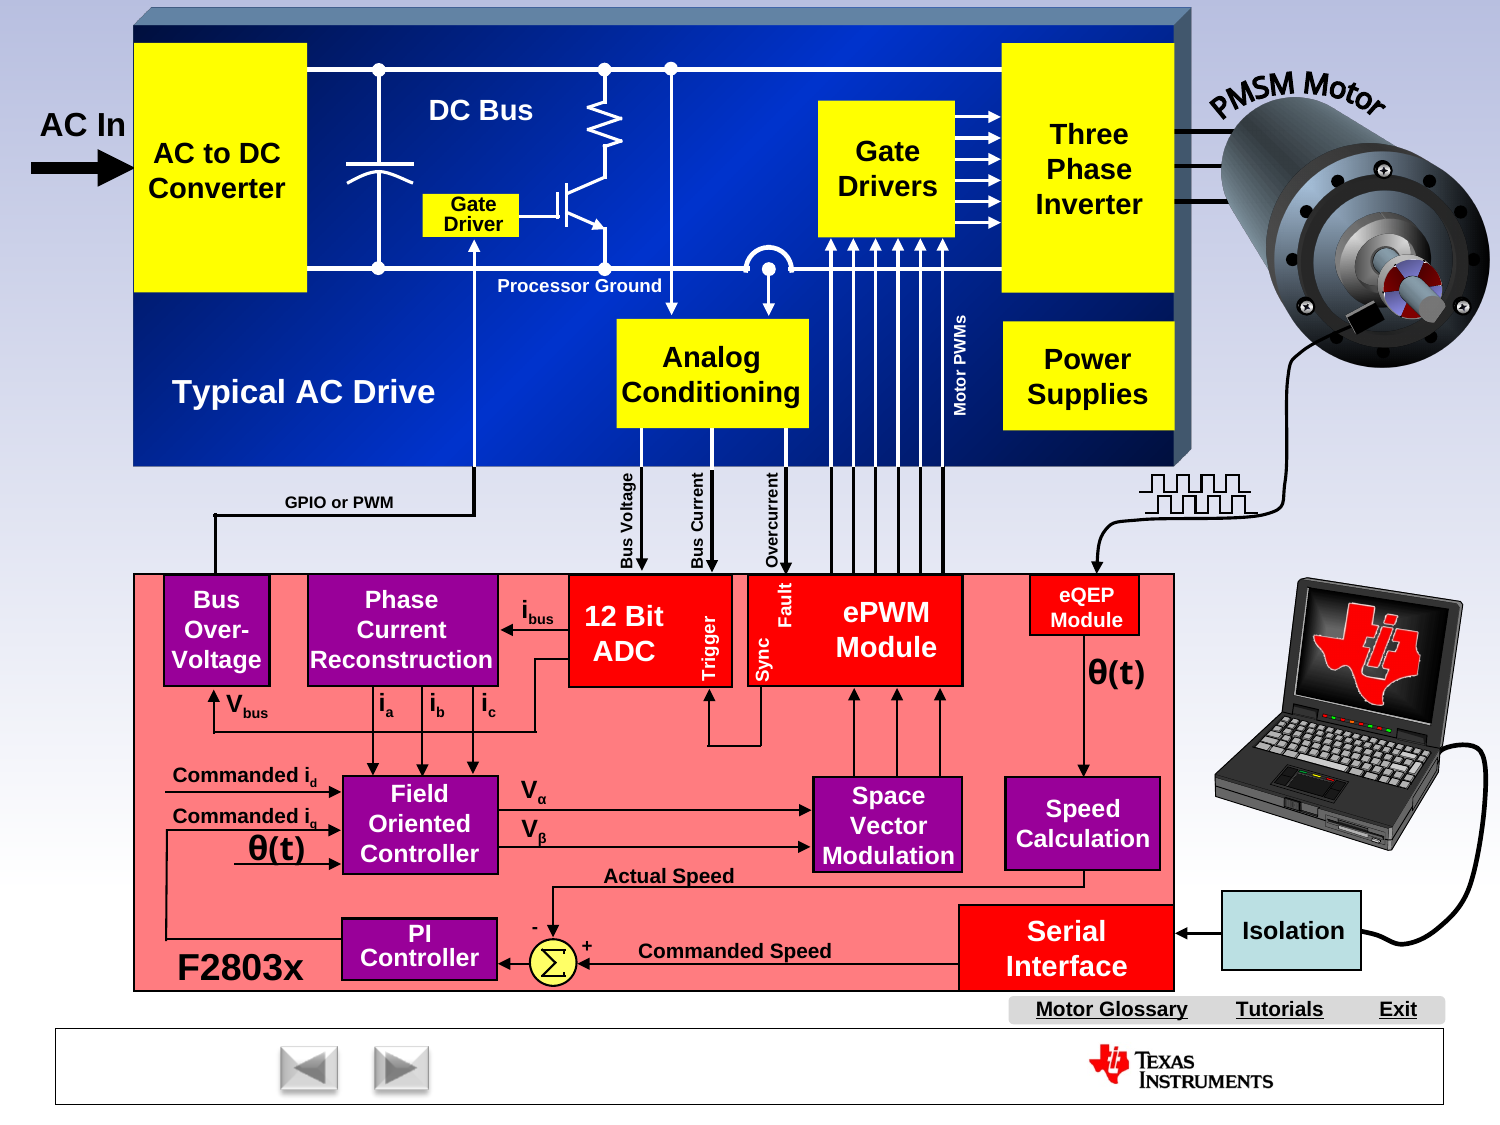

AC to DC
Converter
Three
Phase
Inverter
PMSM Motor
DC Bus
AC In
Gate
Drivers
Gate
Driver
Processor Ground
Analog
Conditioning
Power
Supplies
Motor PWMs
Typical AC Drive
GPIO or PWM
Bus Current
Overcurrent
Bus Voltage
ePWM
Module
Fault
Sync
eQEP
Module
Phase
Current
Reconstruction
Bus
Over-
Voltage
12 Bit
ADC
Trigger
ibus
θ(t)
ia
ib
ic
Vbus
Commanded id
Vα
Field
Oriented
Controller
Space
Vector
Modulation
Speed
Calculation
Commanded iq
Vβ
θ(t)
Actual Speed
Serial
Interface
Isolation
-
+
PI
Controller
Commanded Speed
F2803x